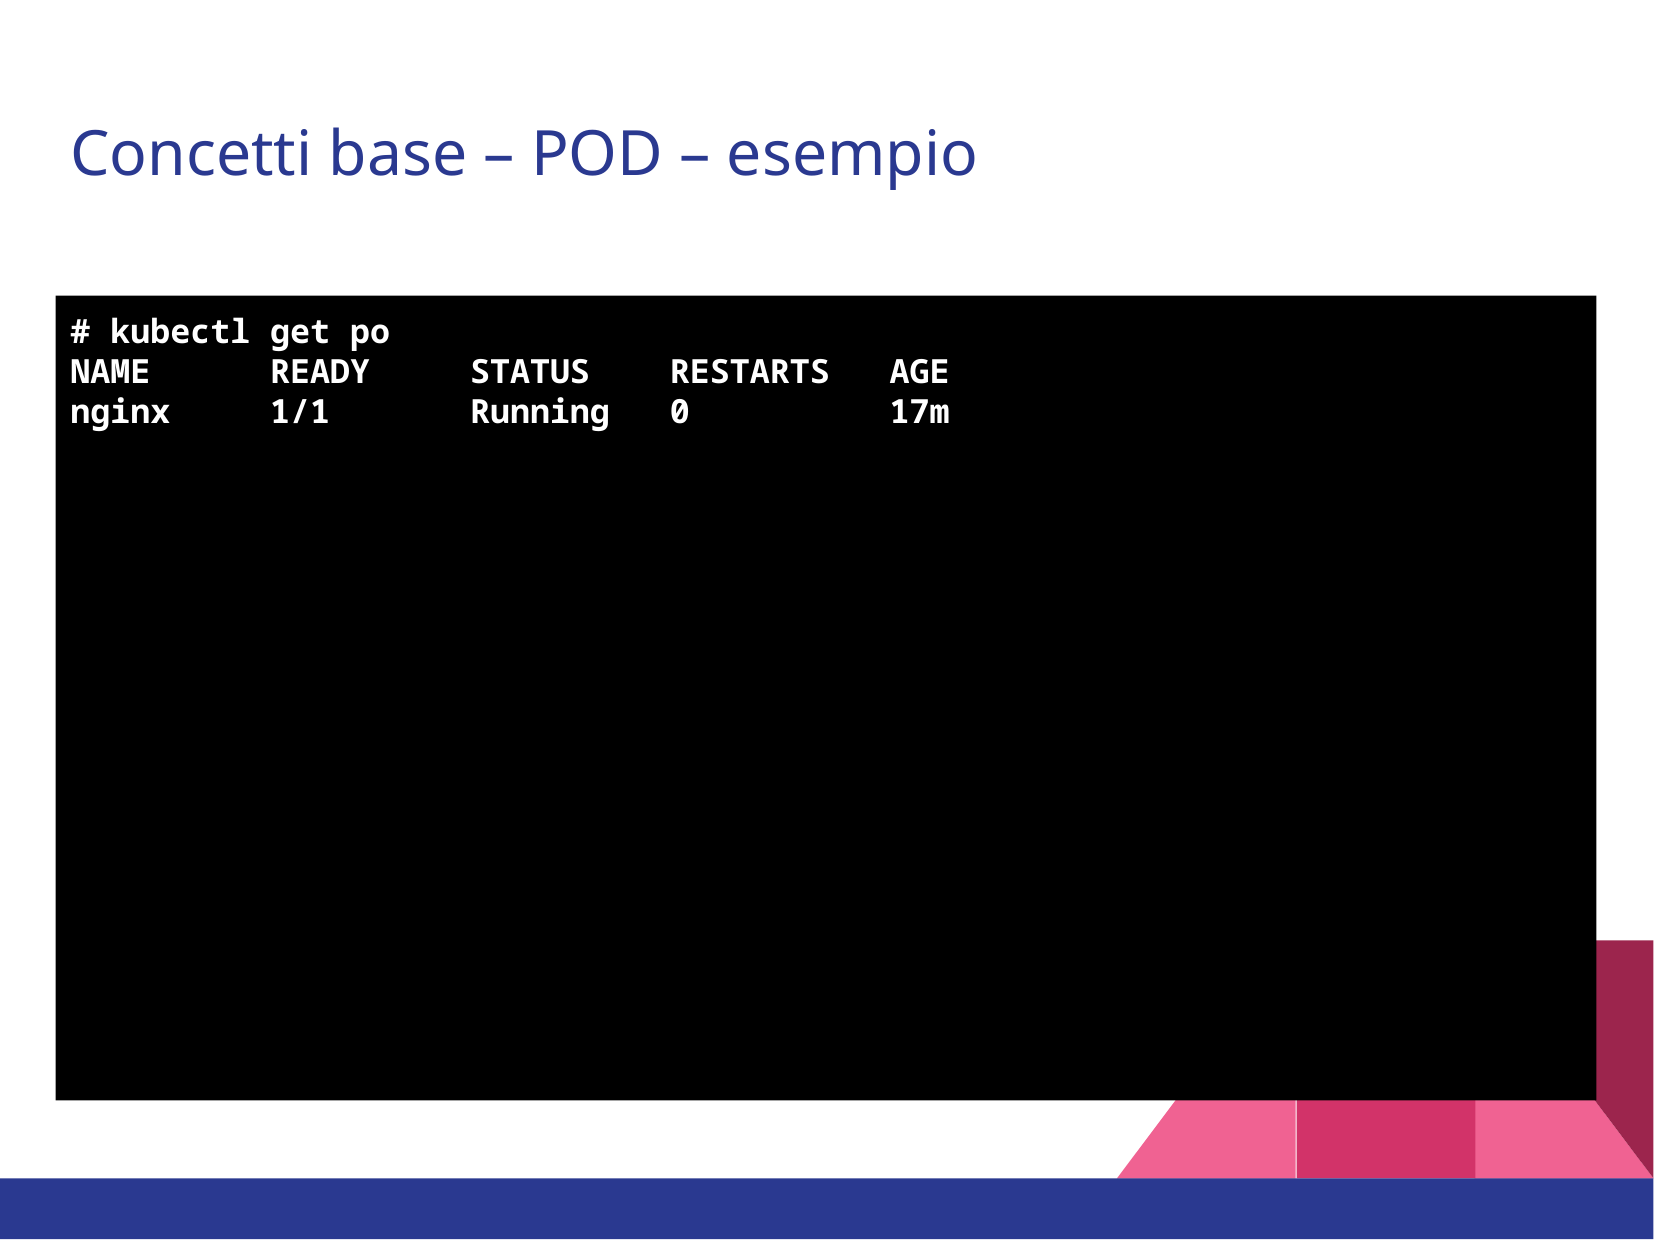

# Concetti base – POD – esempio
# kubectl get po
NAME READY STATUS RESTARTS AGE
nginx 1/1 Running 0 17m